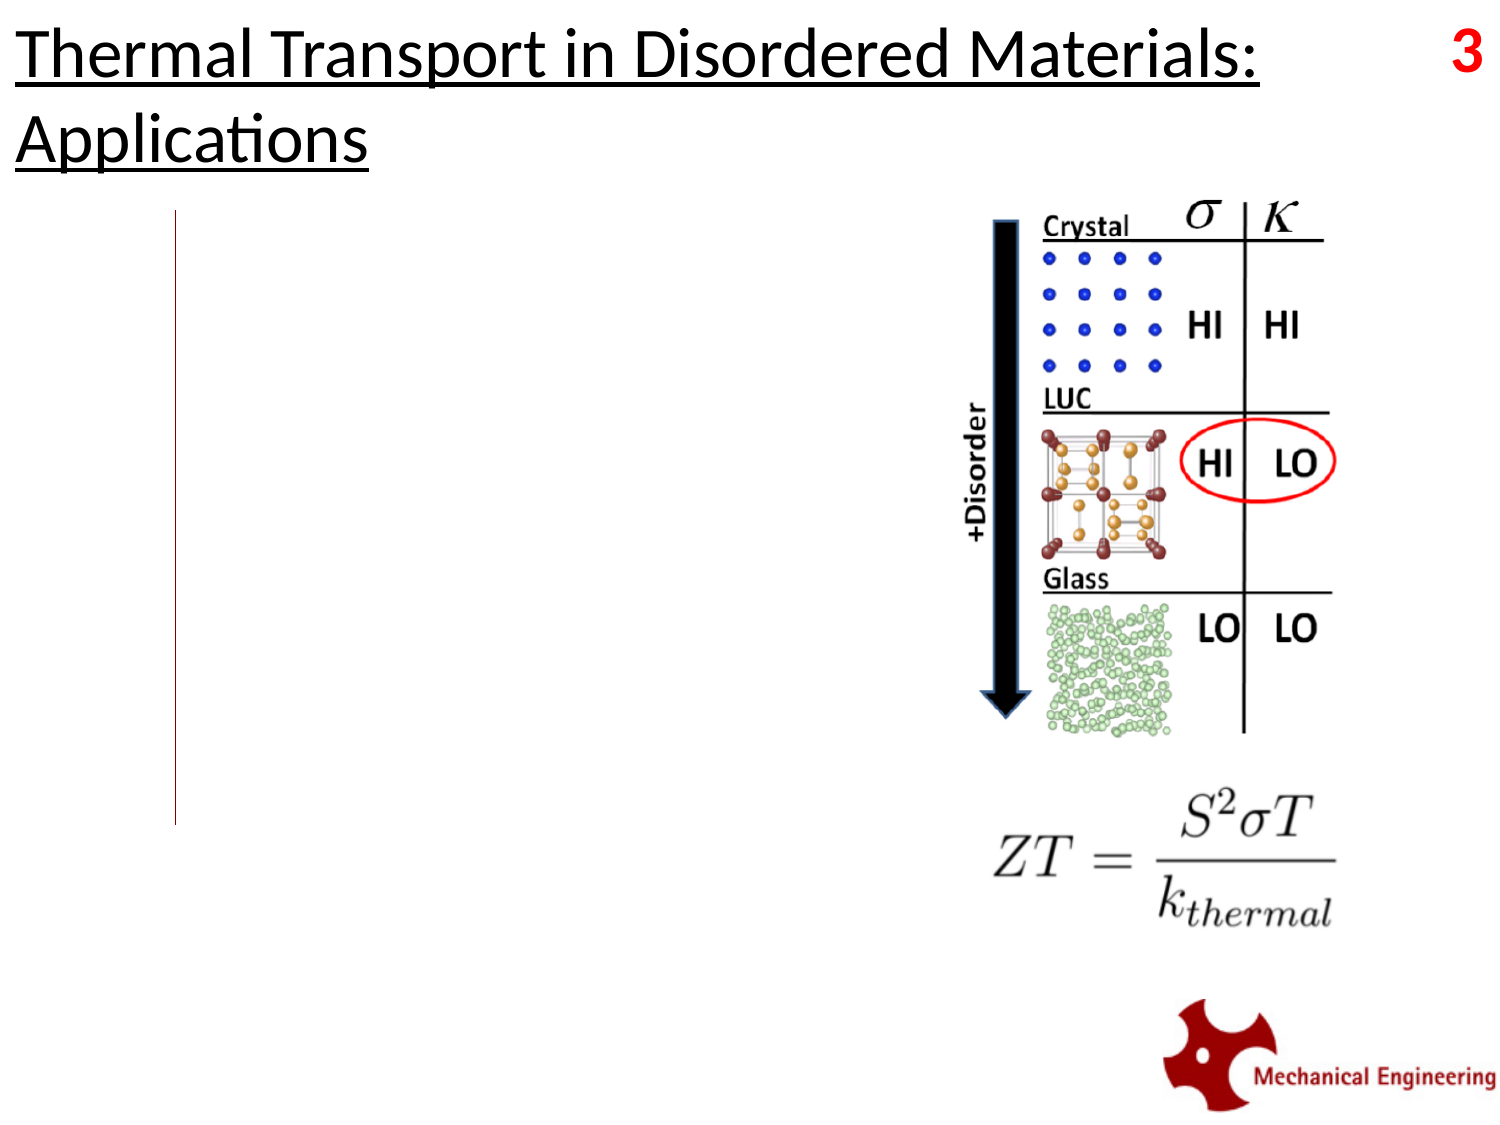

# Thermal Transport in Disordered Materials: Applications
3